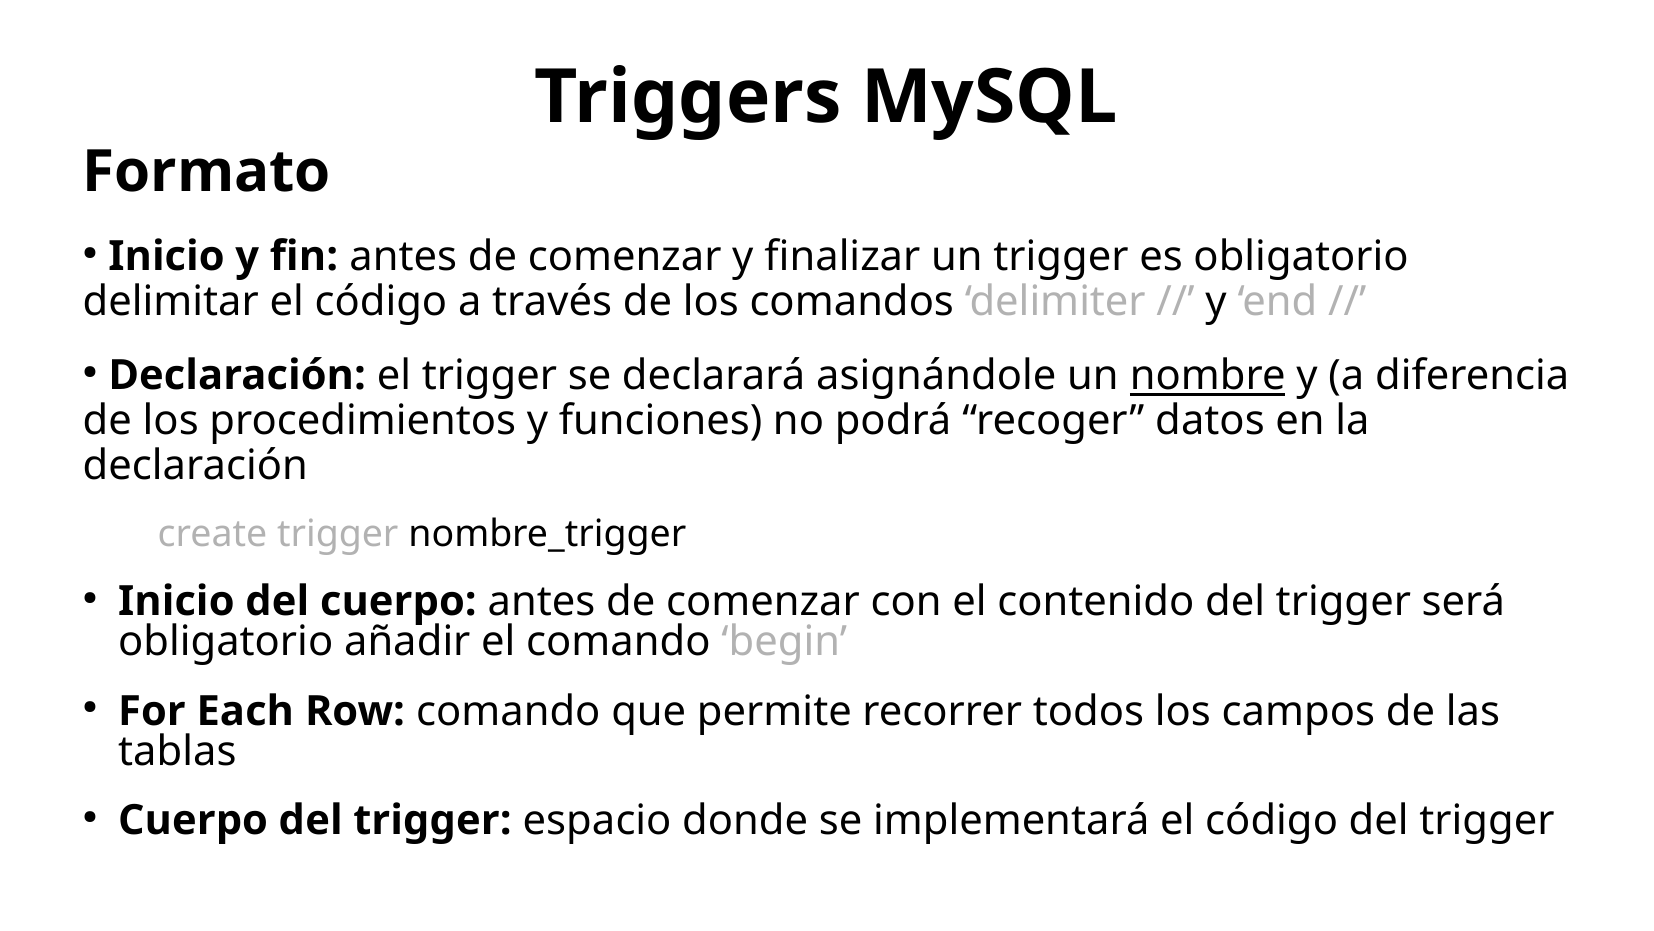

# Triggers MySQL
Formato
 Inicio y fin: antes de comenzar y finalizar un trigger es obligatorio delimitar el código a través de los comandos ‘delimiter //’ y ‘end //’
 Declaración: el trigger se declarará asignándole un nombre y (a diferencia de los procedimientos y funciones) no podrá “recoger” datos en la declaración
create trigger nombre_trigger
Inicio del cuerpo: antes de comenzar con el contenido del trigger será obligatorio añadir el comando ‘begin’
For Each Row: comando que permite recorrer todos los campos de las tablas
Cuerpo del trigger: espacio donde se implementará el código del trigger